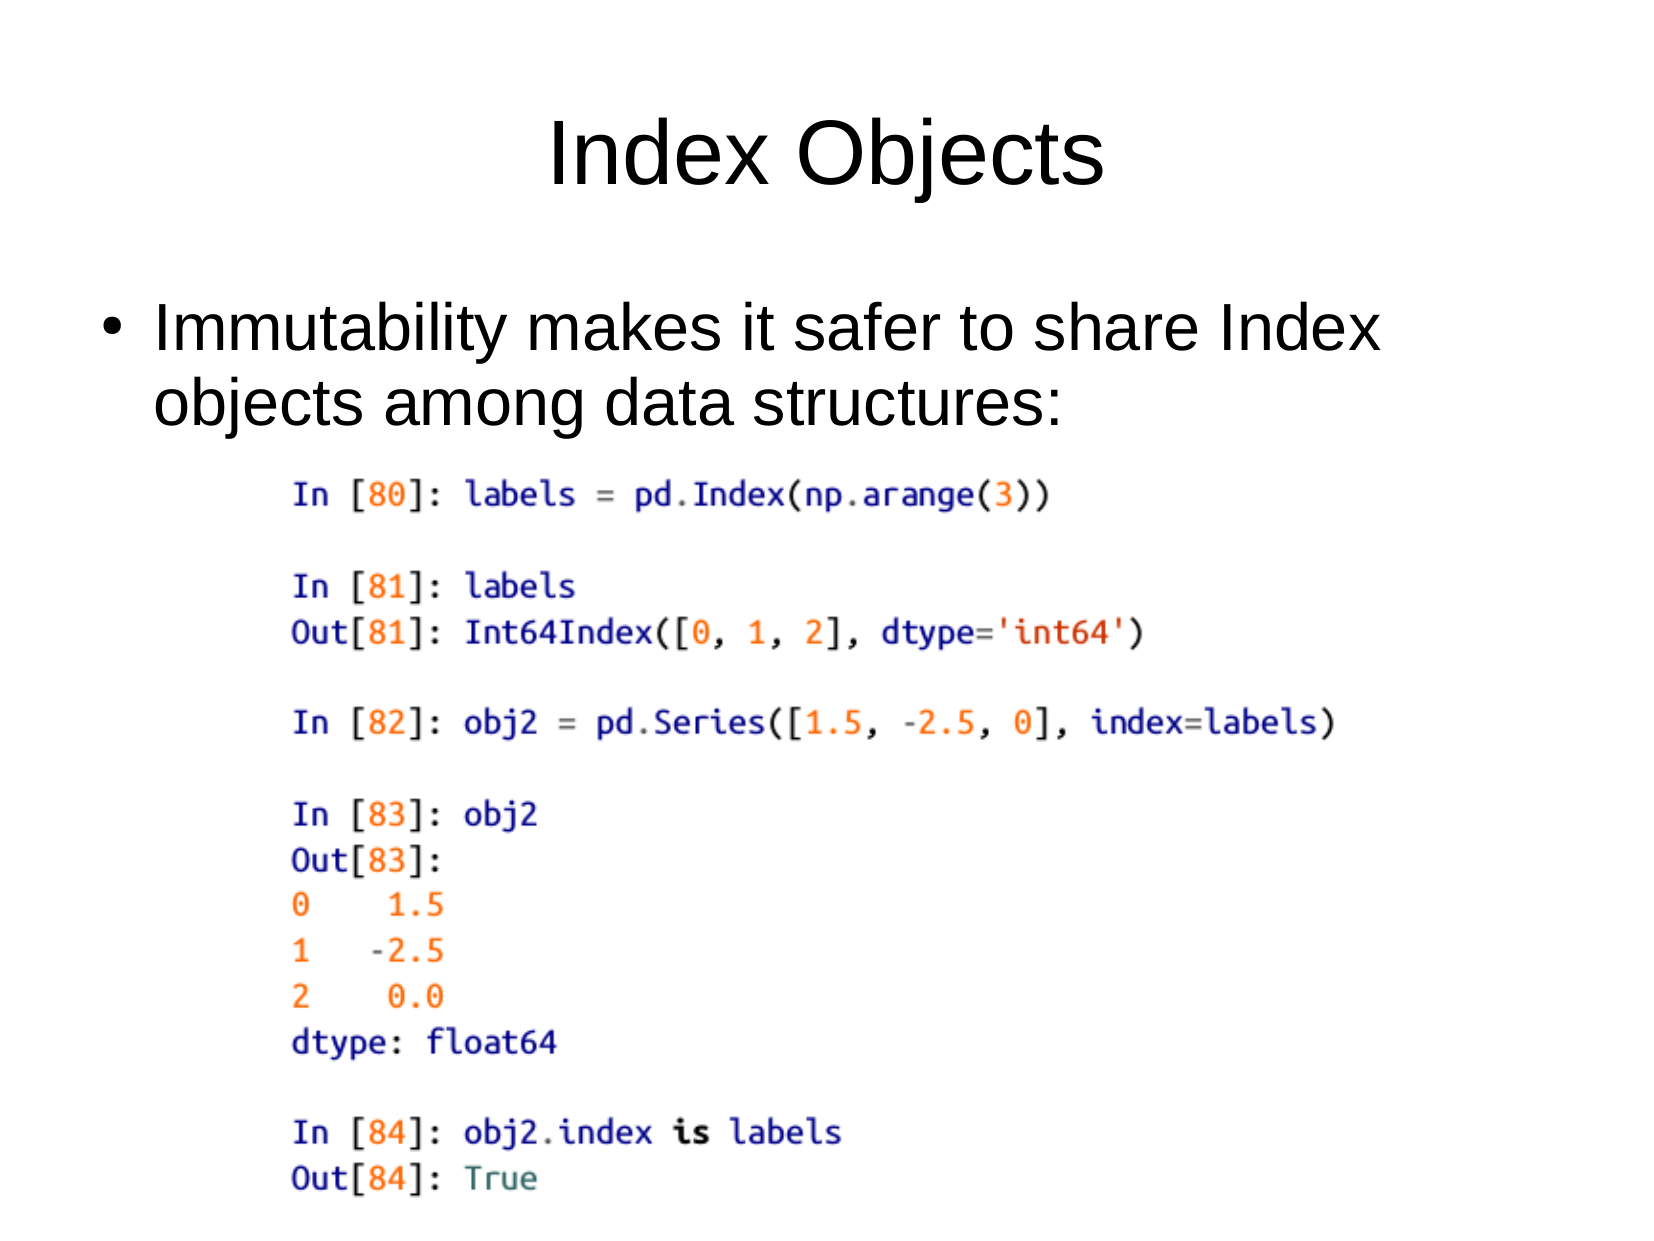

# Index Objects
Immutability makes it safer to share Index objects among data structures: